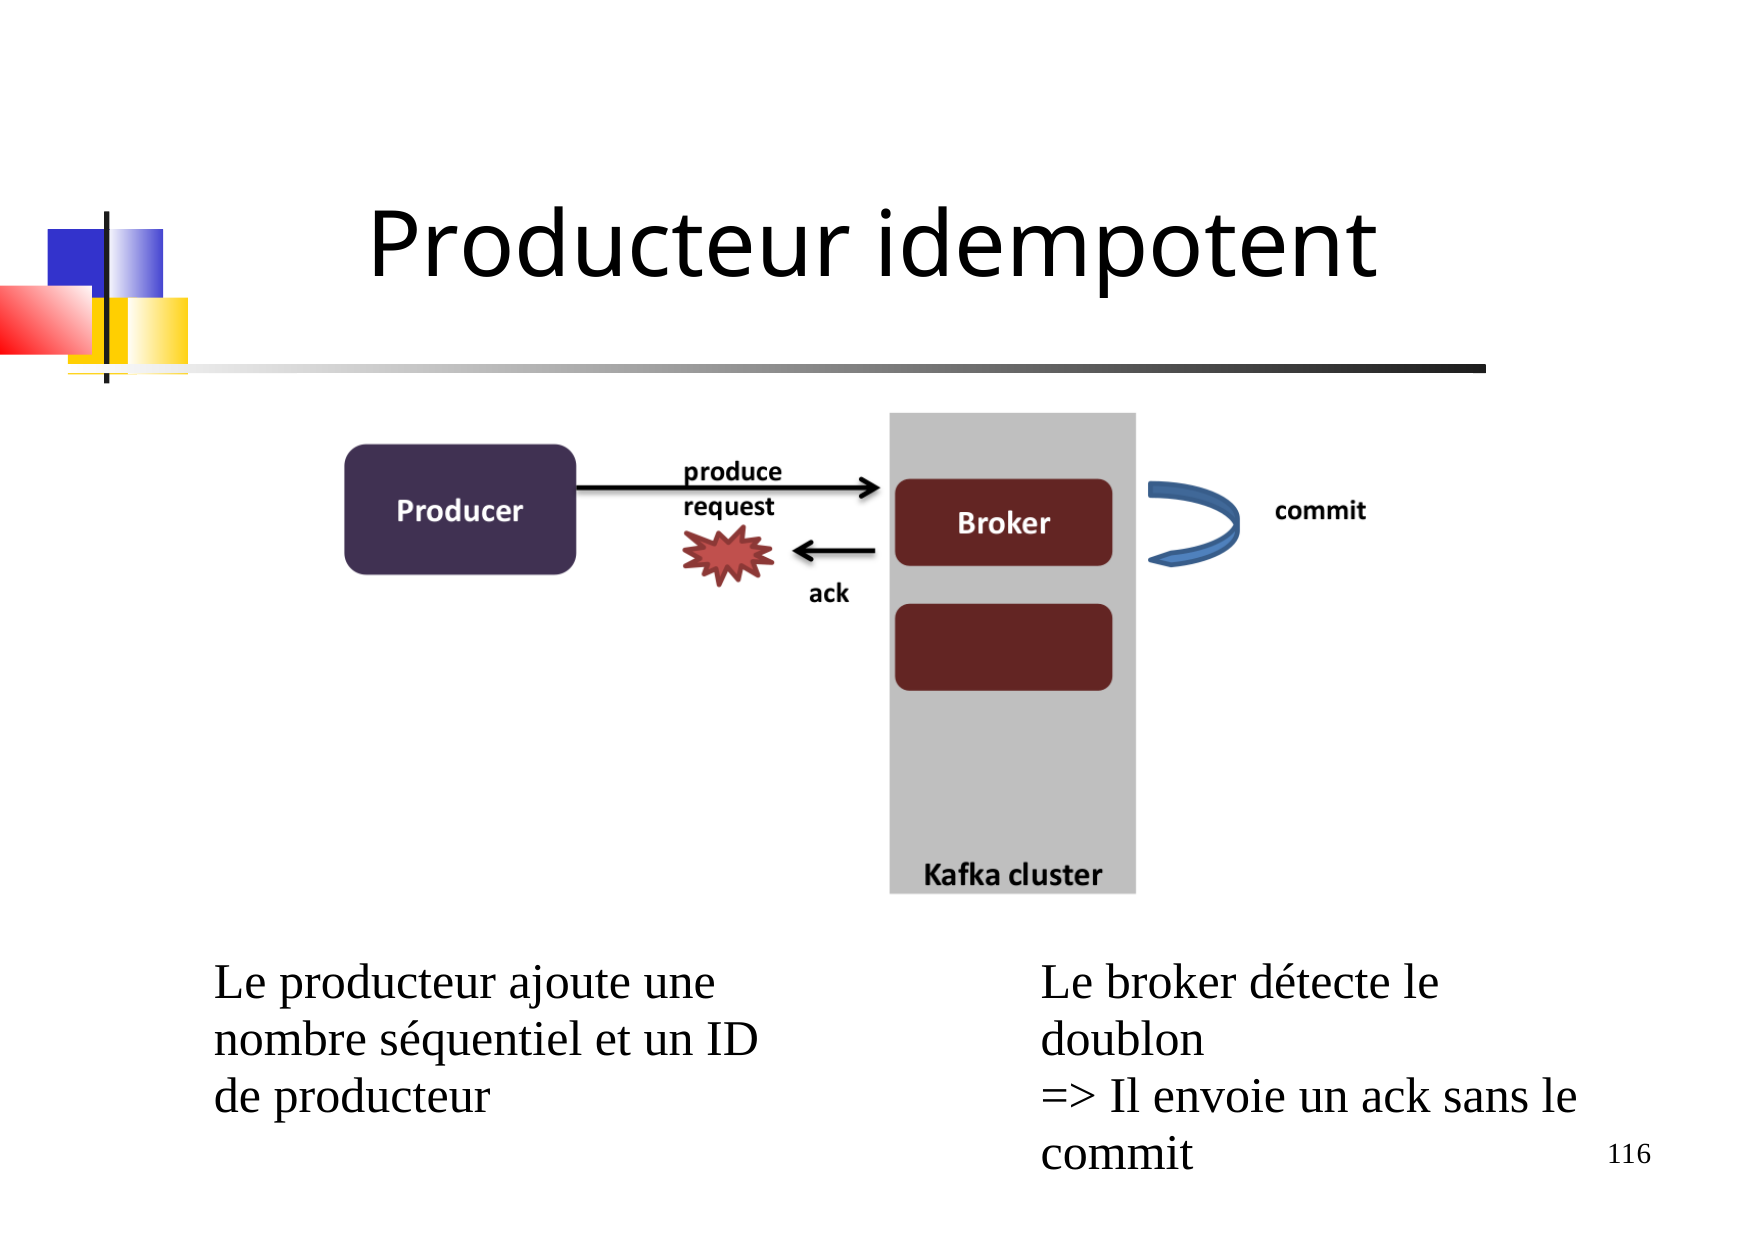

# Producteur idempotent
Le producteur ajoute une nombre séquentiel et un ID de producteur
Le broker détecte le doublon
=> Il envoie un ack sans le commit